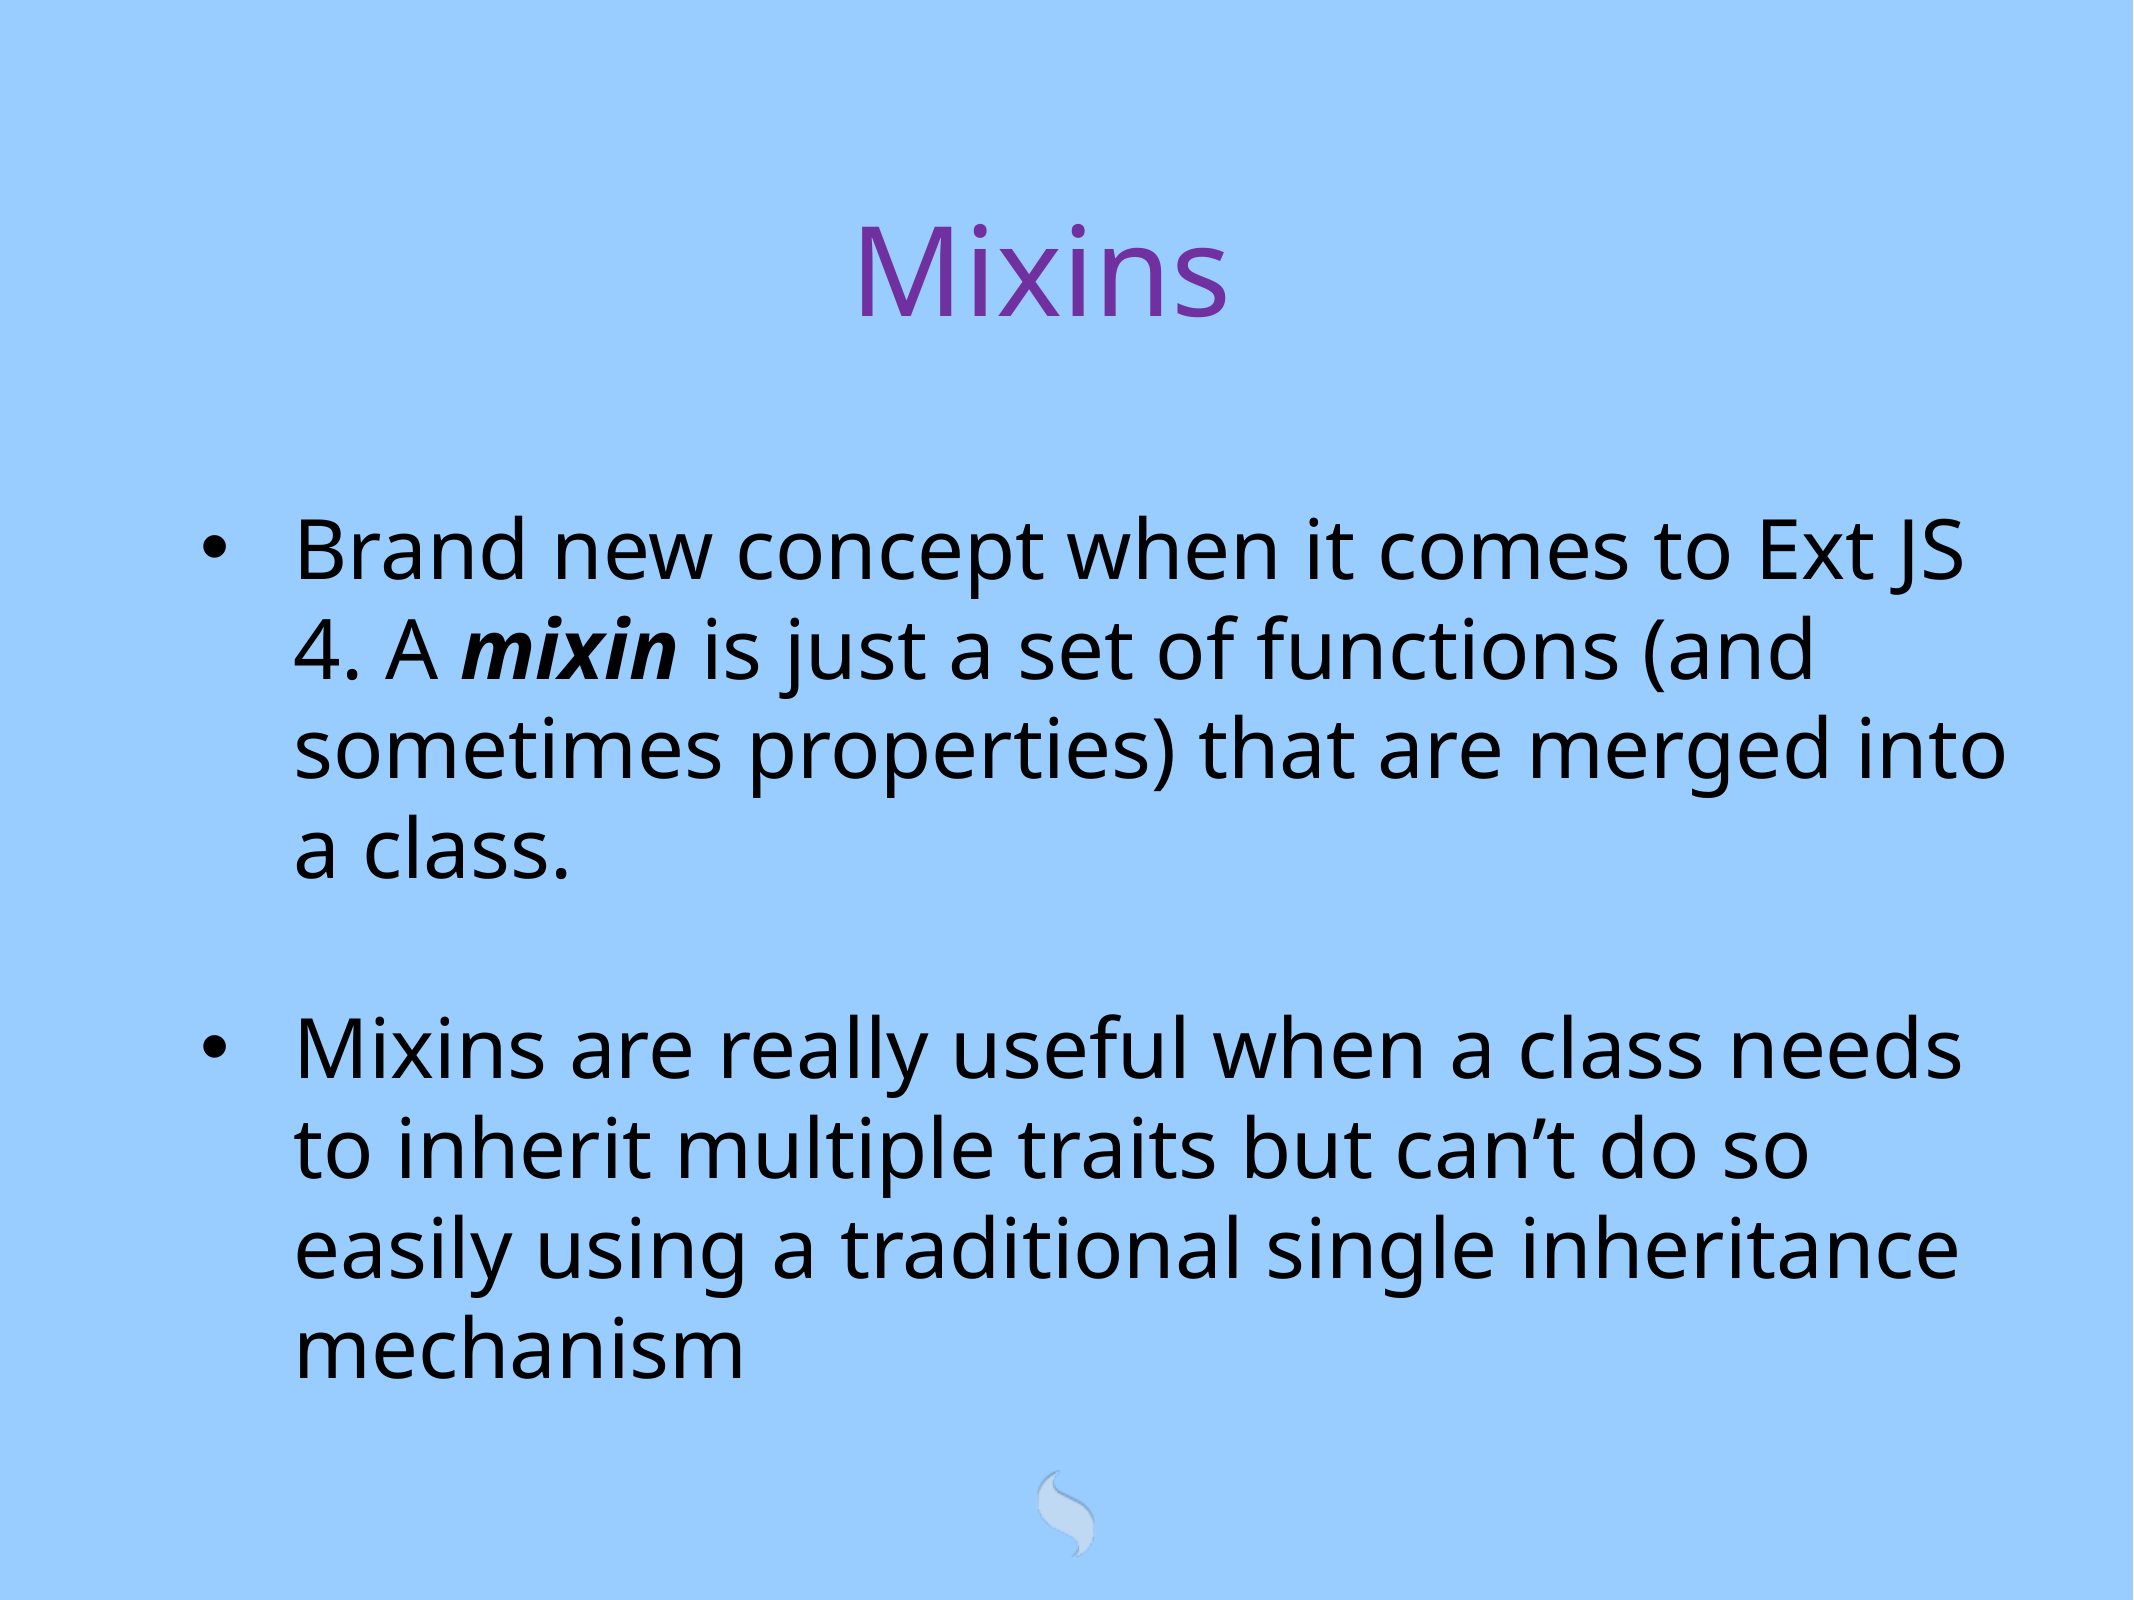

Mixins
Brand new concept when it comes to Ext JS 4. A mixin is just a set of functions (and sometimes properties) that are merged into a class.
Mixins are really useful when a class needs to inherit multiple traits but can’t do so easily using a traditional single inheritance mechanism